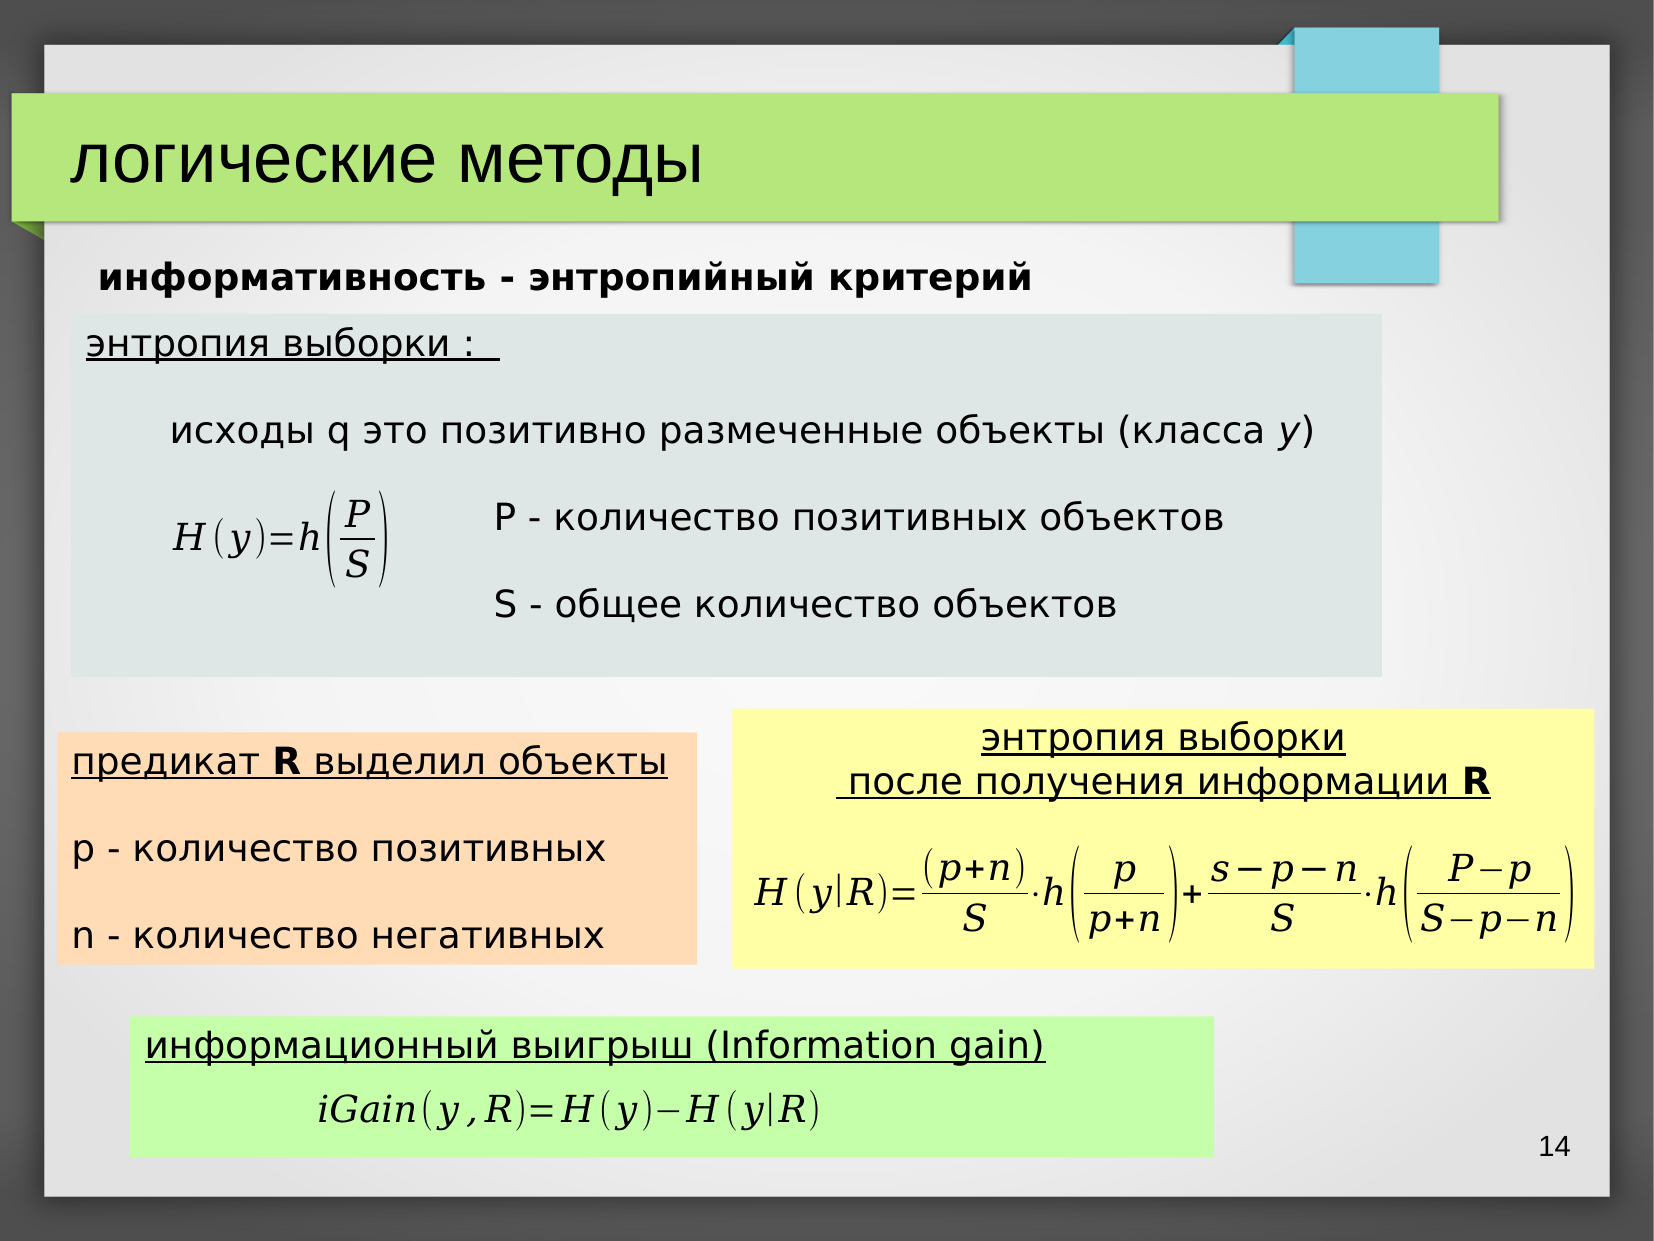

# логические методы
информативность - энтропийный критерий
энтропия выборки :
 исходы q это позитивно размеченные объекты (класса y)
 P - количество позитивных объектов
 S - общее количество объектов
энтропия выборки
 после получения информации R
предикат R выделил объекты
p - количество позитивных
n - количество негативных
информационный выигрыш (Information gain)
14